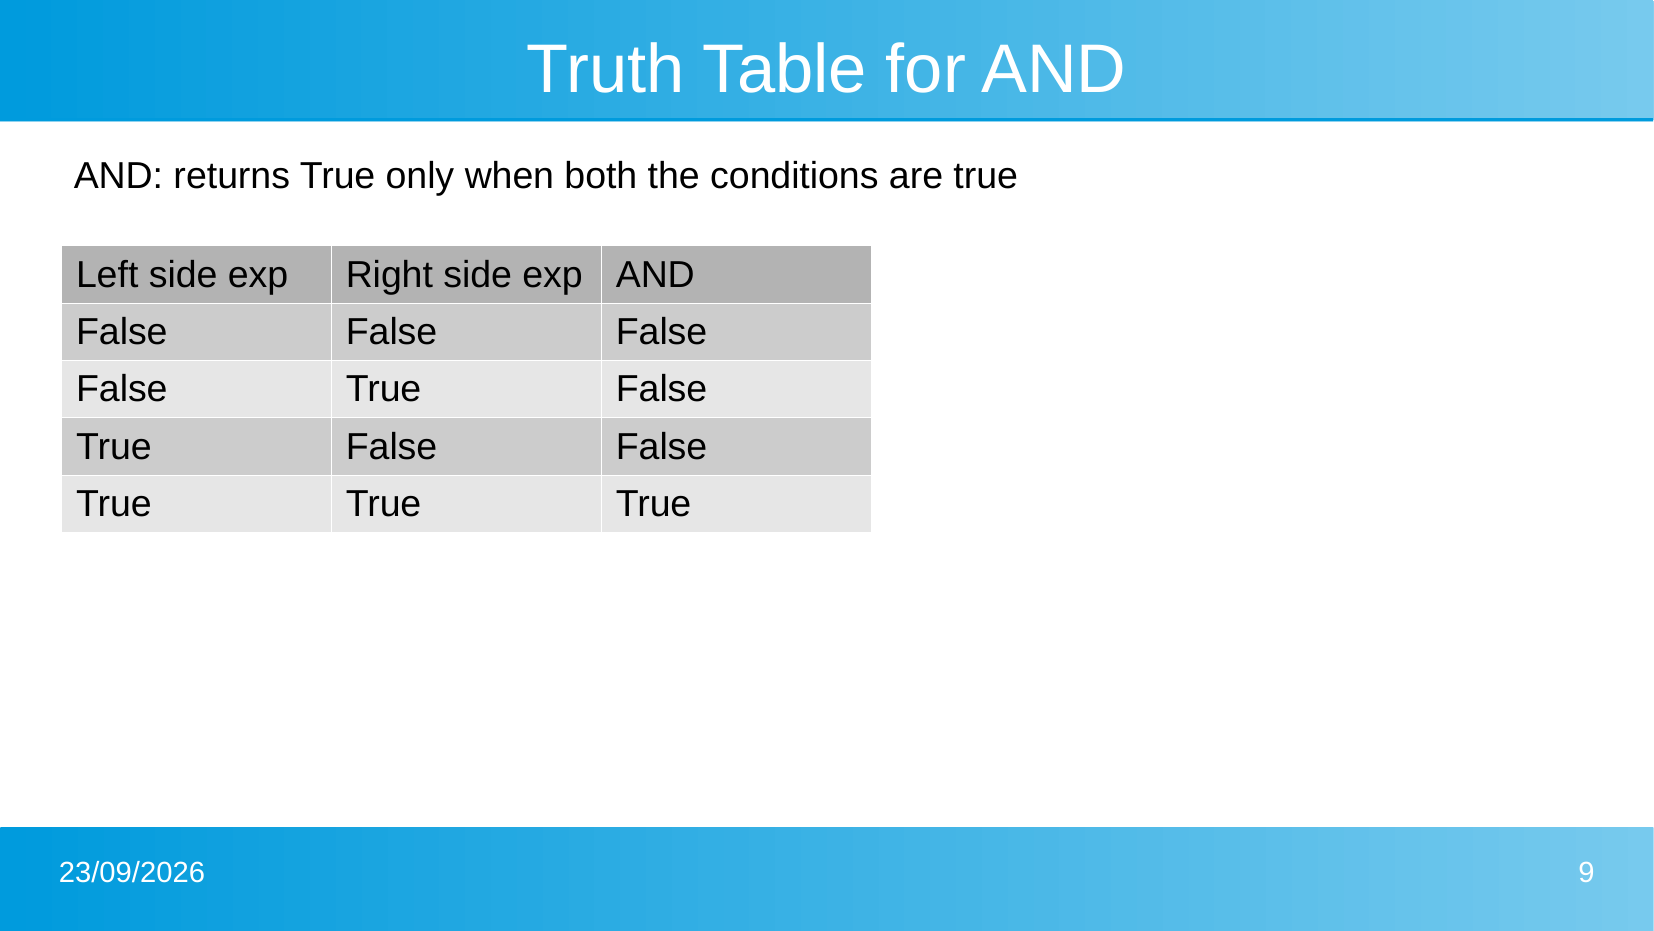

# Truth Table for AND
AND: returns True only when both the conditions are true
| Left side exp | Right side exp | AND |
| --- | --- | --- |
| False | False | False |
| False | True | False |
| True | False | False |
| True | True | True |
9